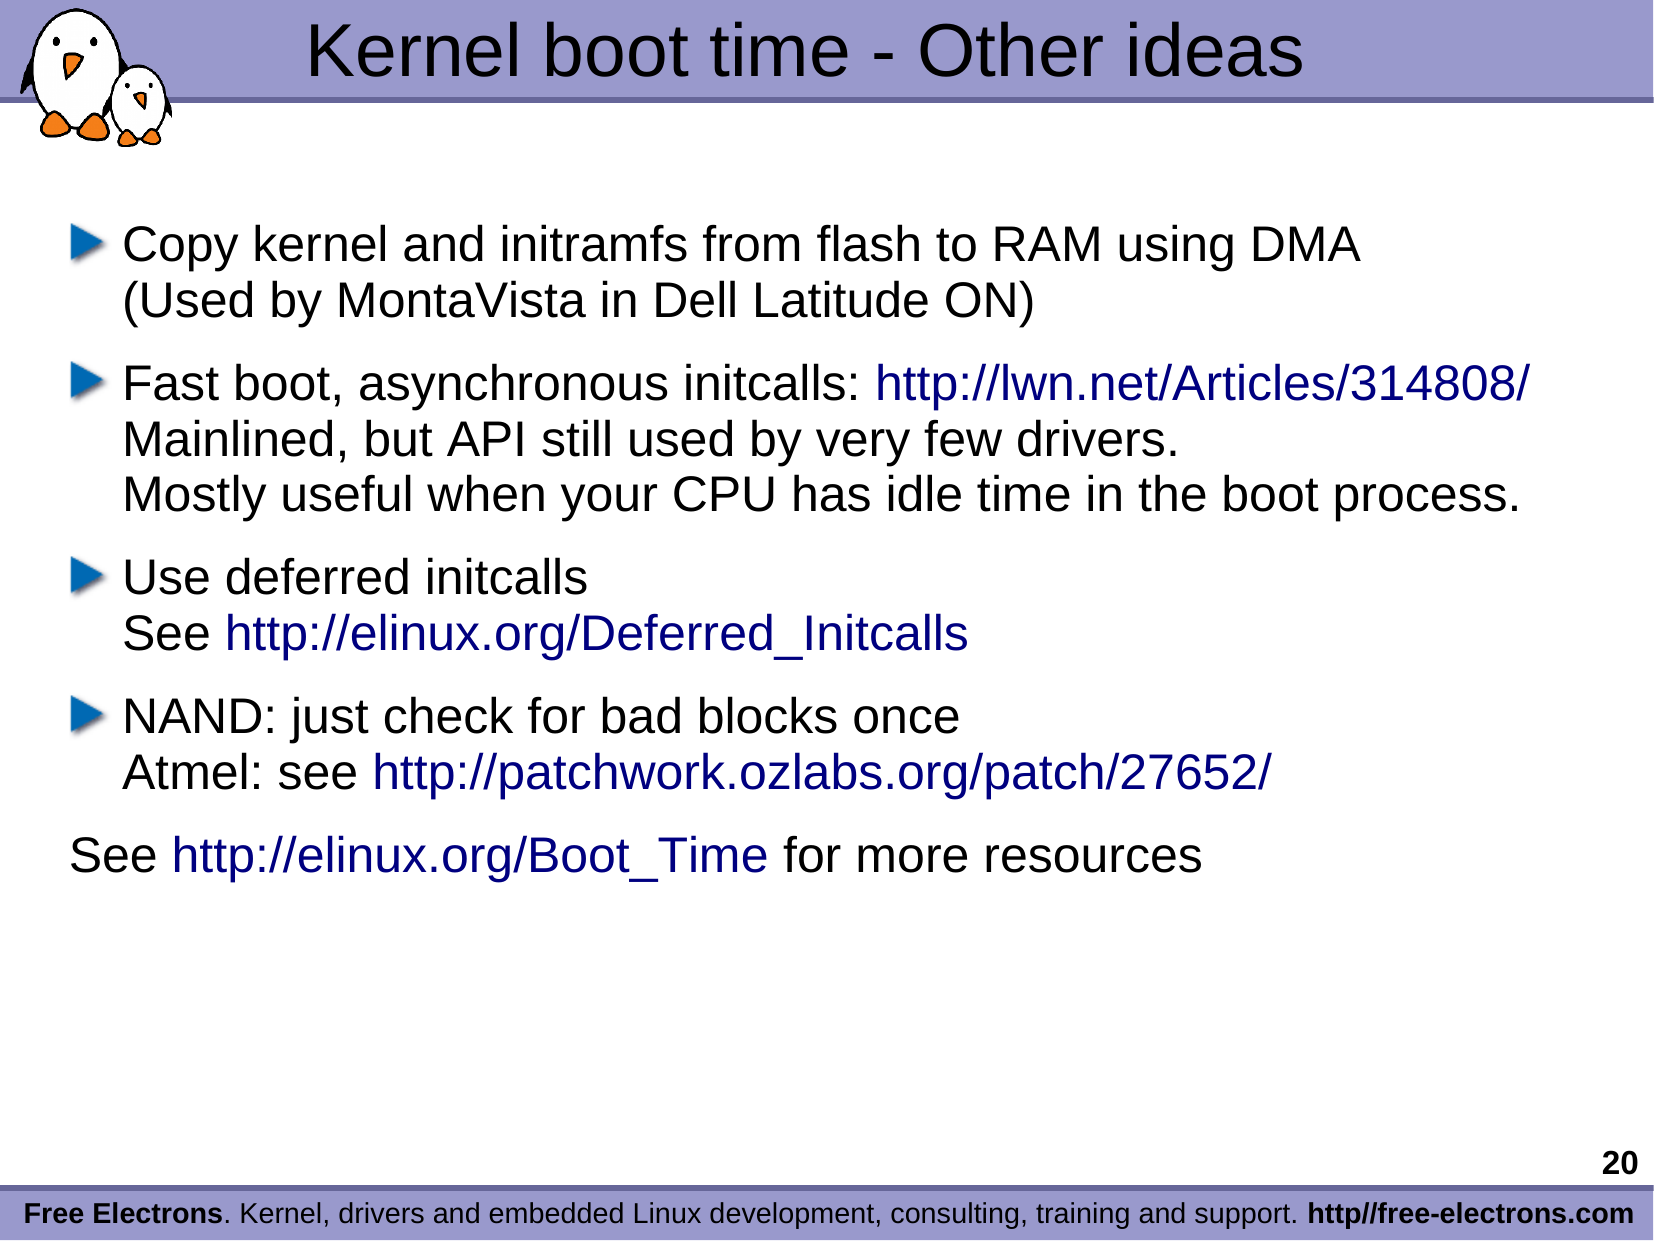

# Kernel boot time - Other ideas
Copy kernel and initramfs from flash to RAM using DMA
(Used by MontaVista in Dell Latitude ON)
Fast boot, asynchronous initcalls: http://lwn.net/Articles/314808/
Mainlined, but API still used by very few drivers.
Mostly useful when your CPU has idle time in the boot process.
Use deferred initcalls
See http://elinux.org/Deferred_Initcalls
NAND: just check for bad blocks once
Atmel: see http://patchwork.ozlabs.org/patch/27652/
See http://elinux.org/Boot_Time for more resources